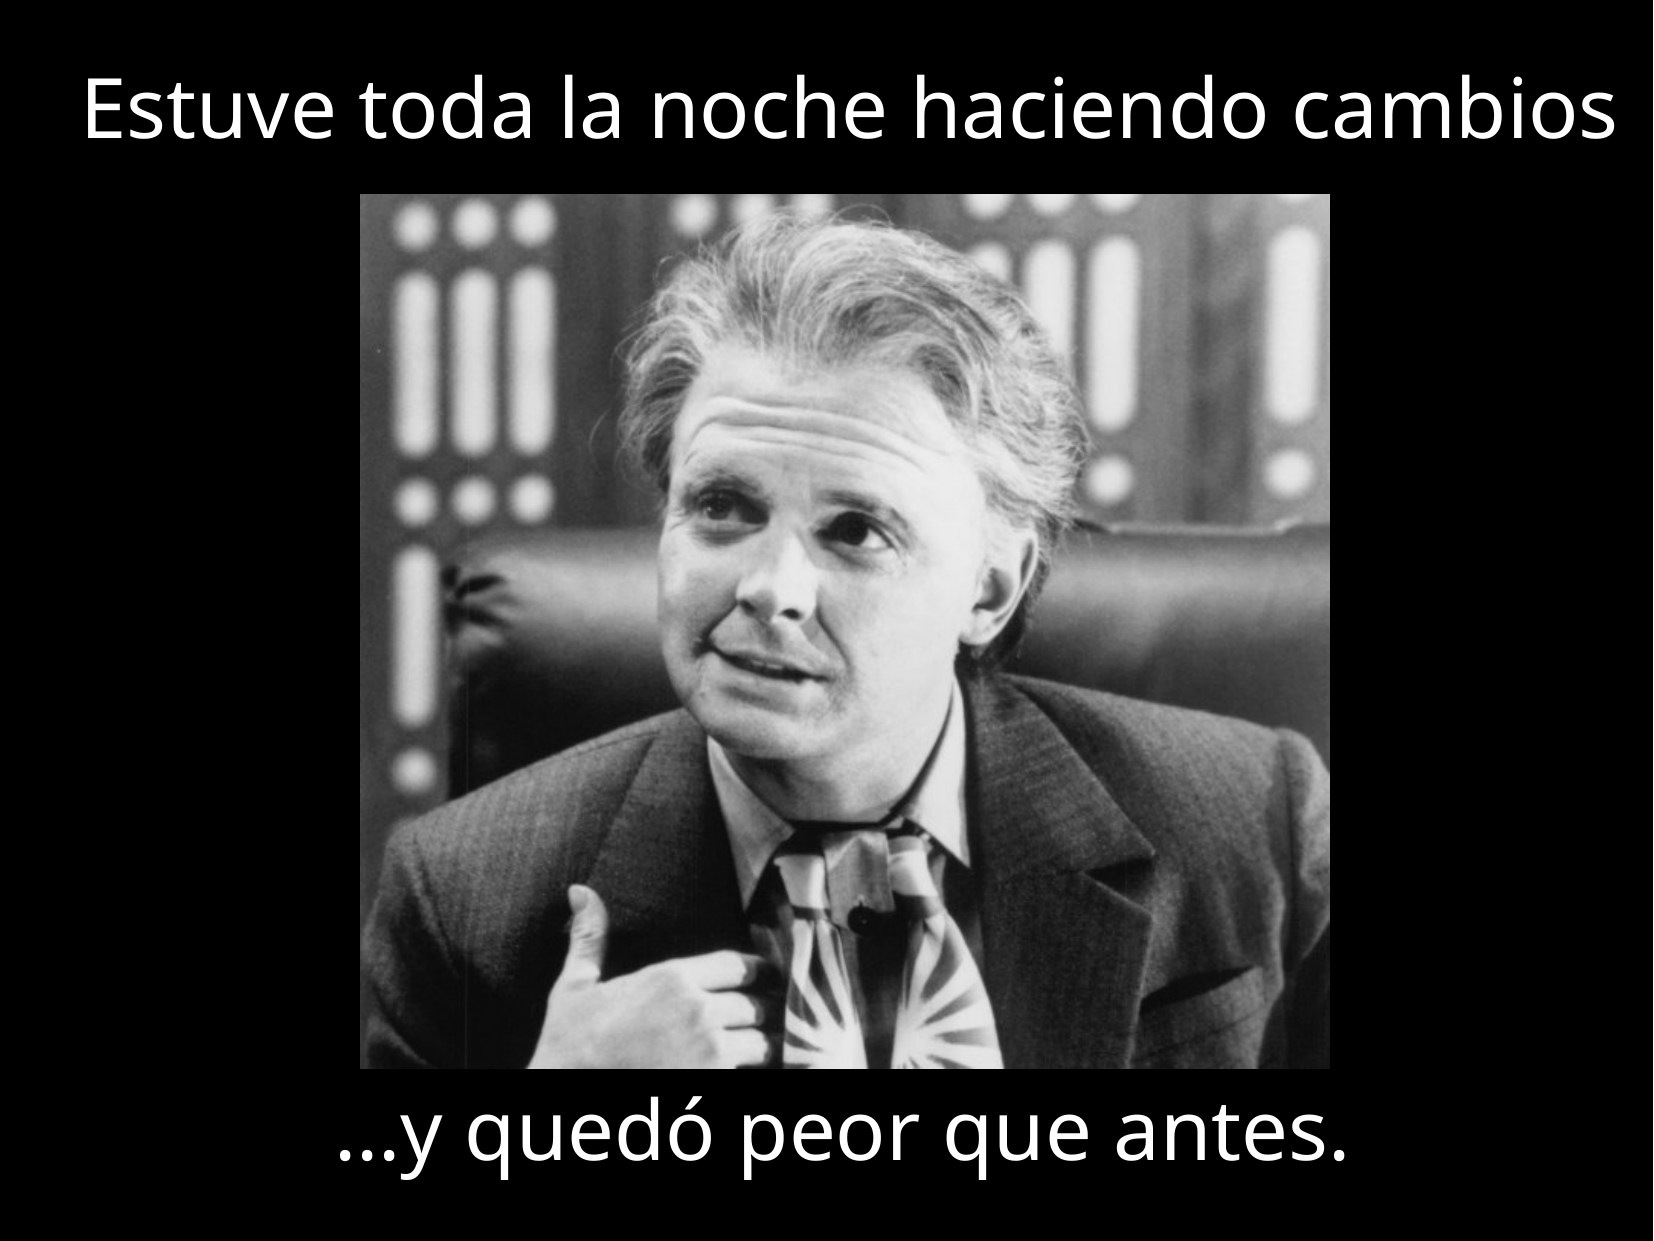

Estuve toda la noche haciendo cambios
...y quedó peor que antes.